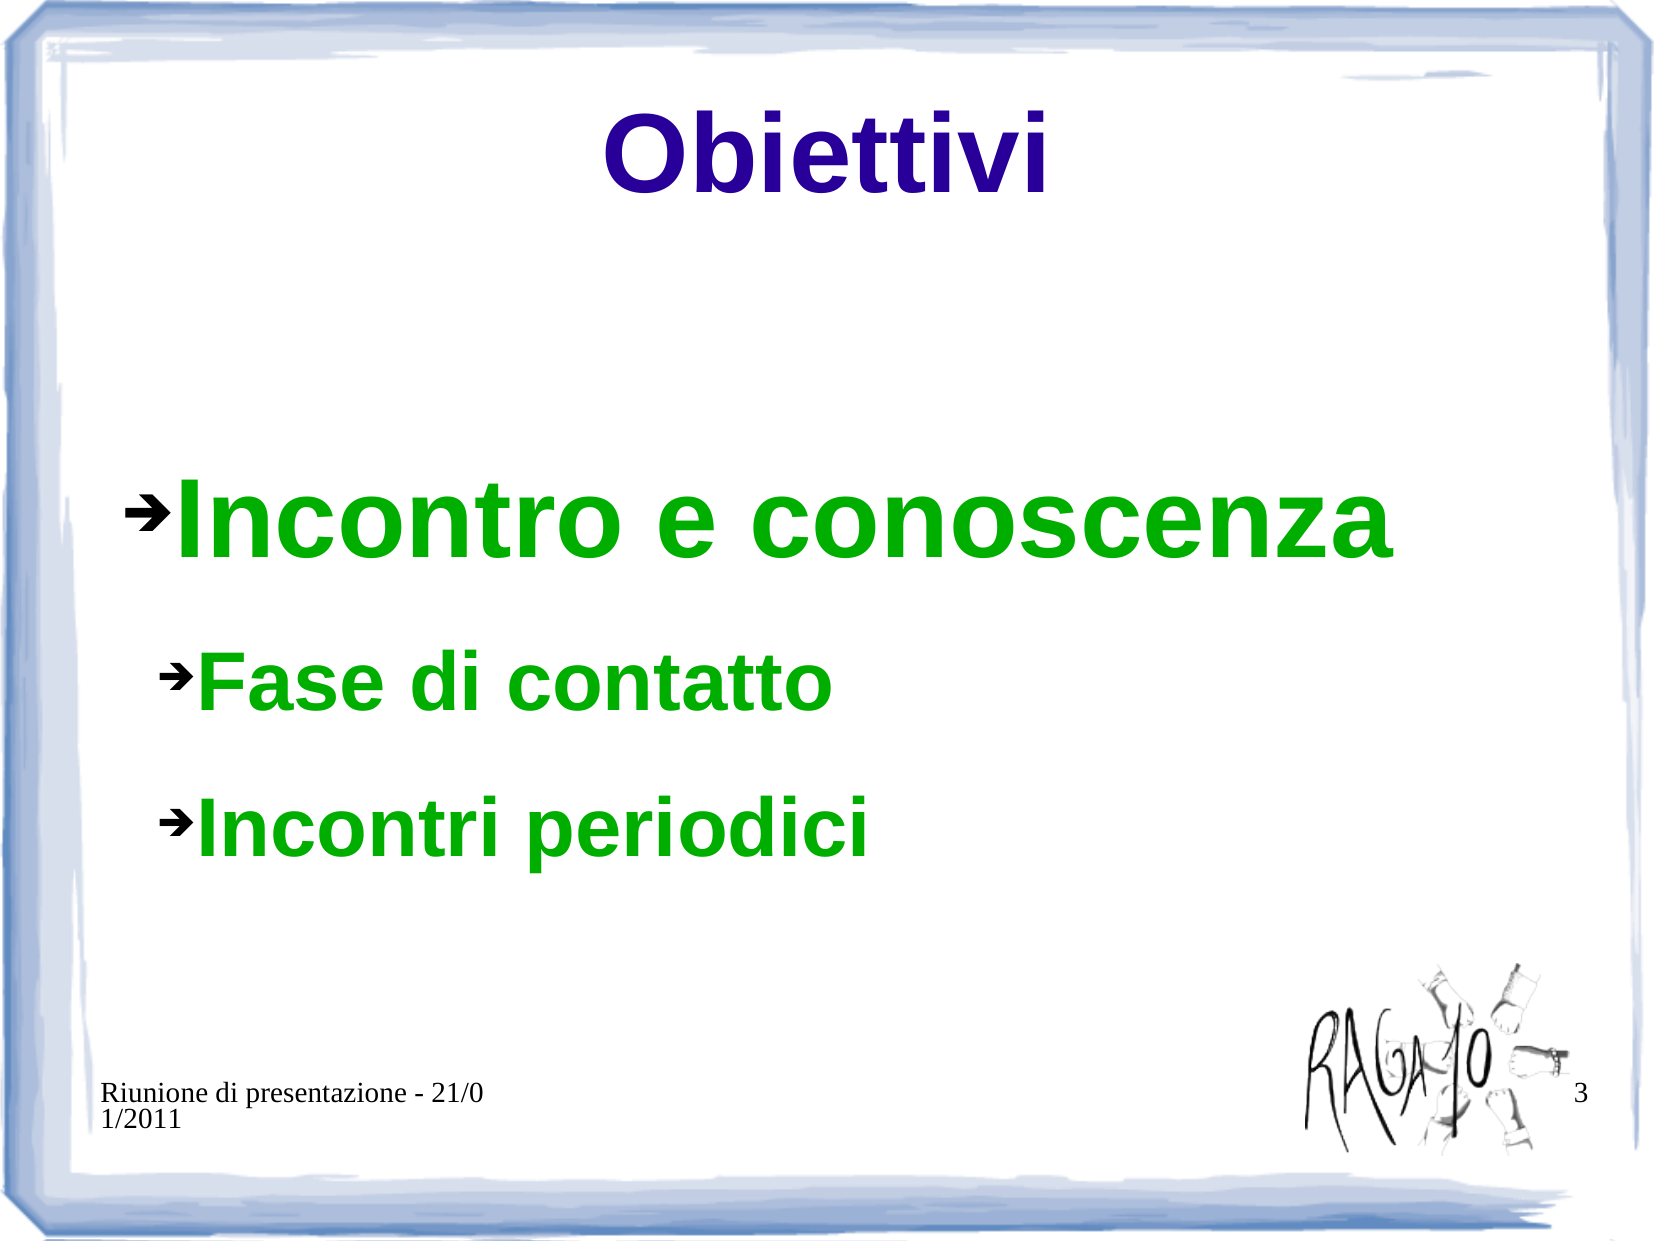

Obiettivi
# Incontro e conoscenza
Fase di contatto
Incontri periodici
Riunione di presentazione - 21/01/2011
3